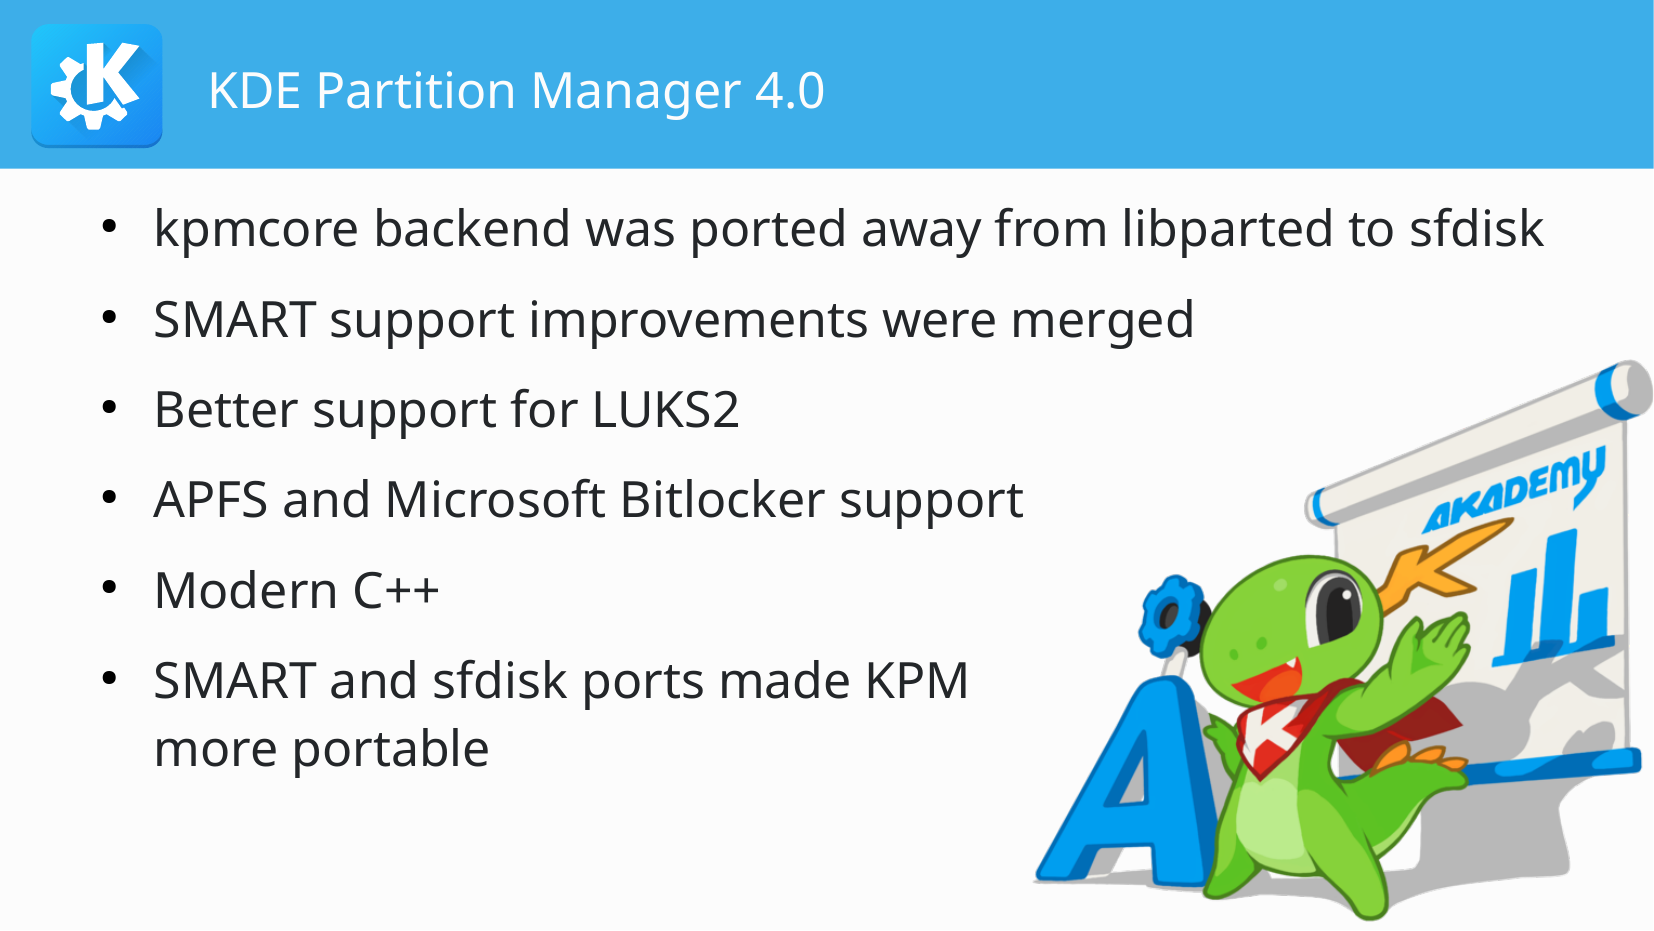

# KDE Partition Manager 4.0
kpmcore backend was ported away from libparted to sfdisk
SMART support improvements were merged
Better support for LUKS2
APFS and Microsoft Bitlocker support
Modern C++
SMART and sfdisk ports made KPM
more portable